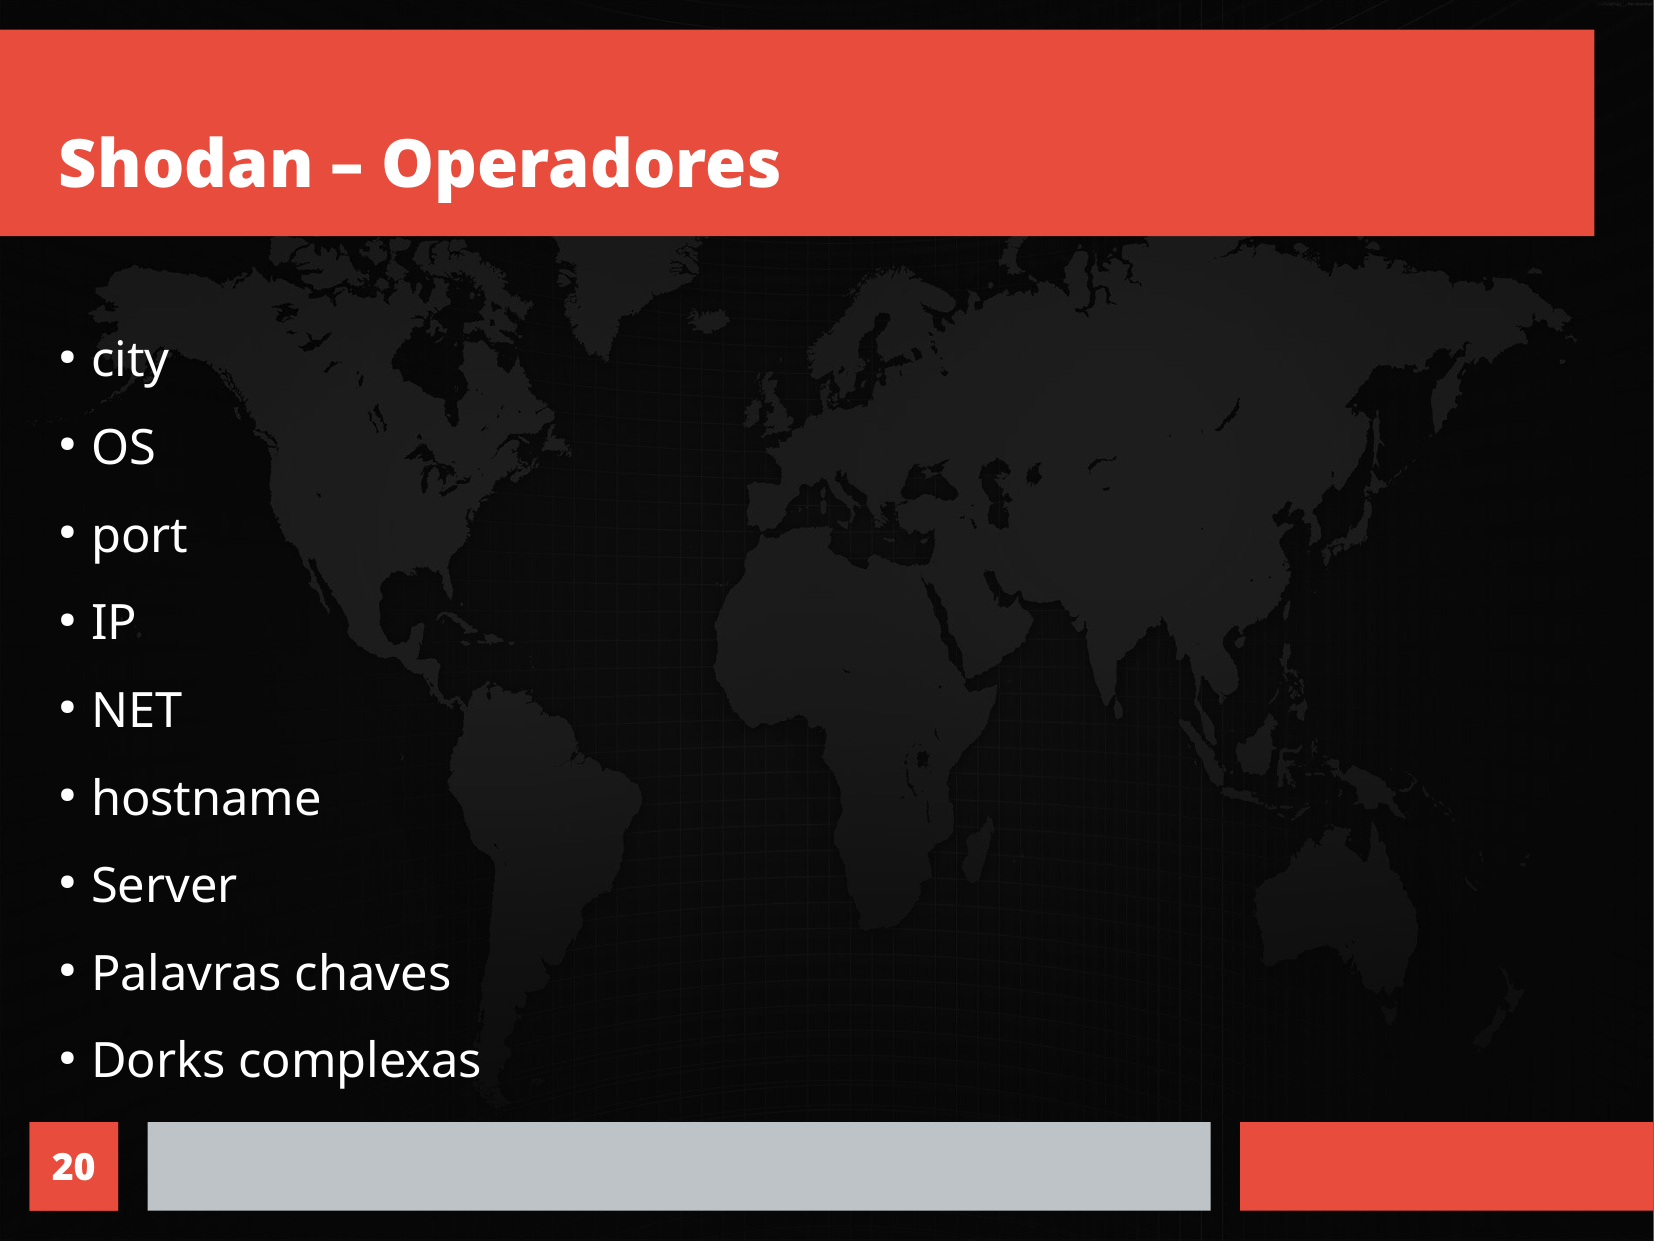

# Shodan – Operadores
city
OS
port
IP
NET
hostname
Server
Palavras chaves
Dorks complexas
20